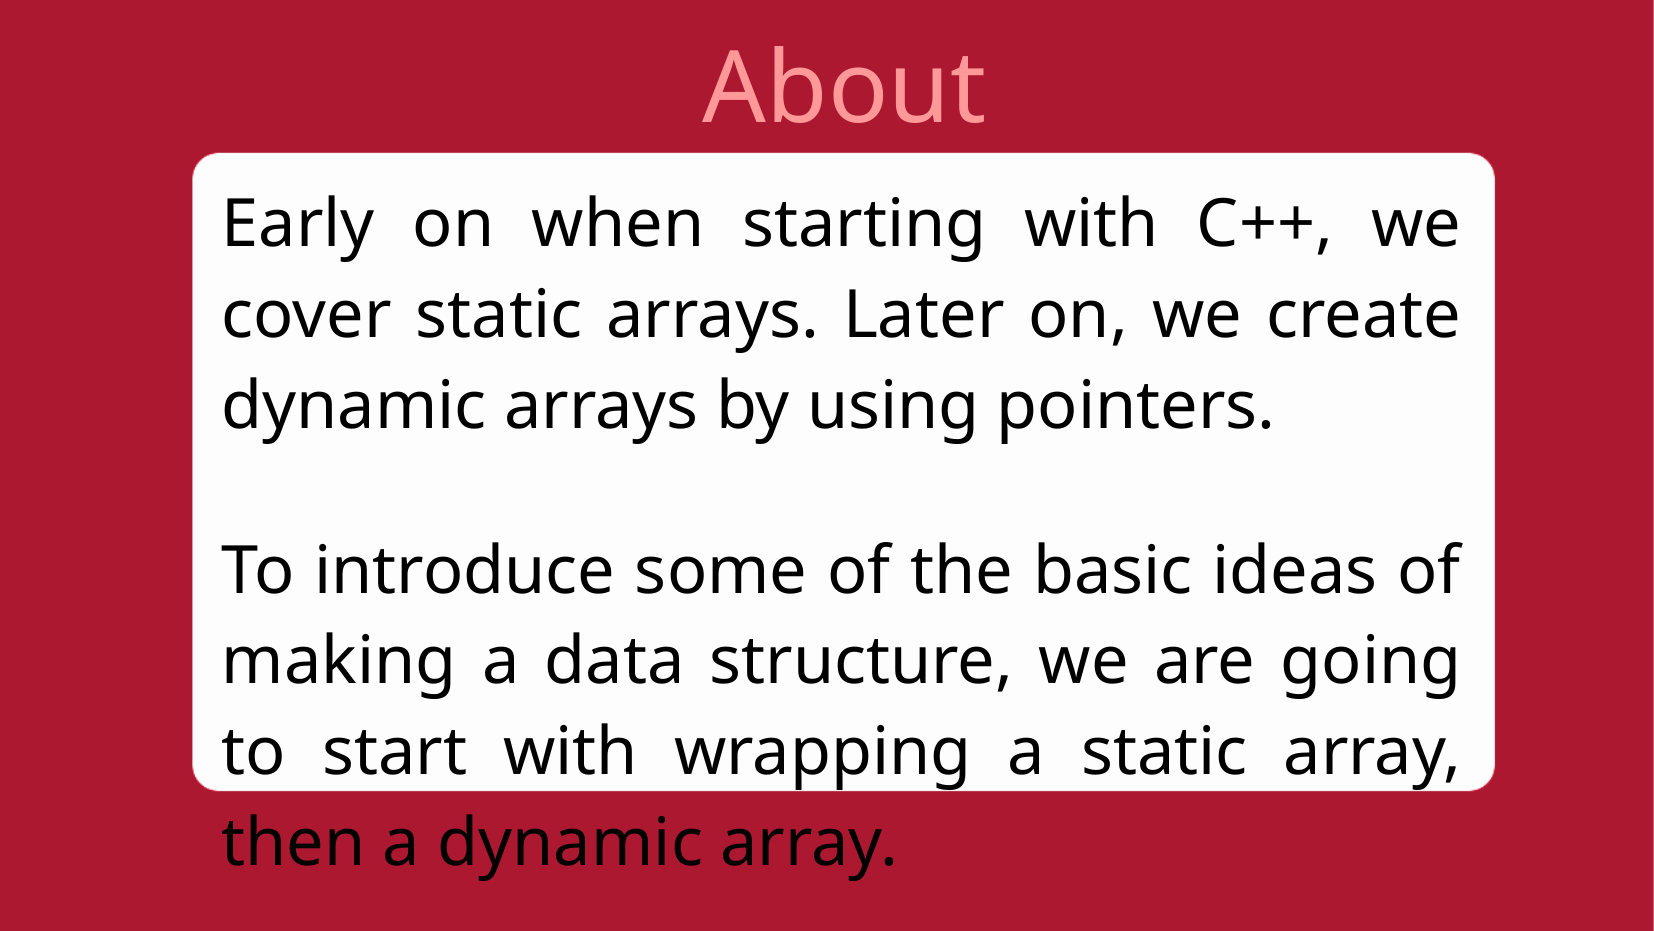

# About
Early on when starting with C++, we cover static arrays. Later on, we create dynamic arrays by using pointers.
To introduce some of the basic ideas of making a data structure, we are going to start with wrapping a static array, then a dynamic array.